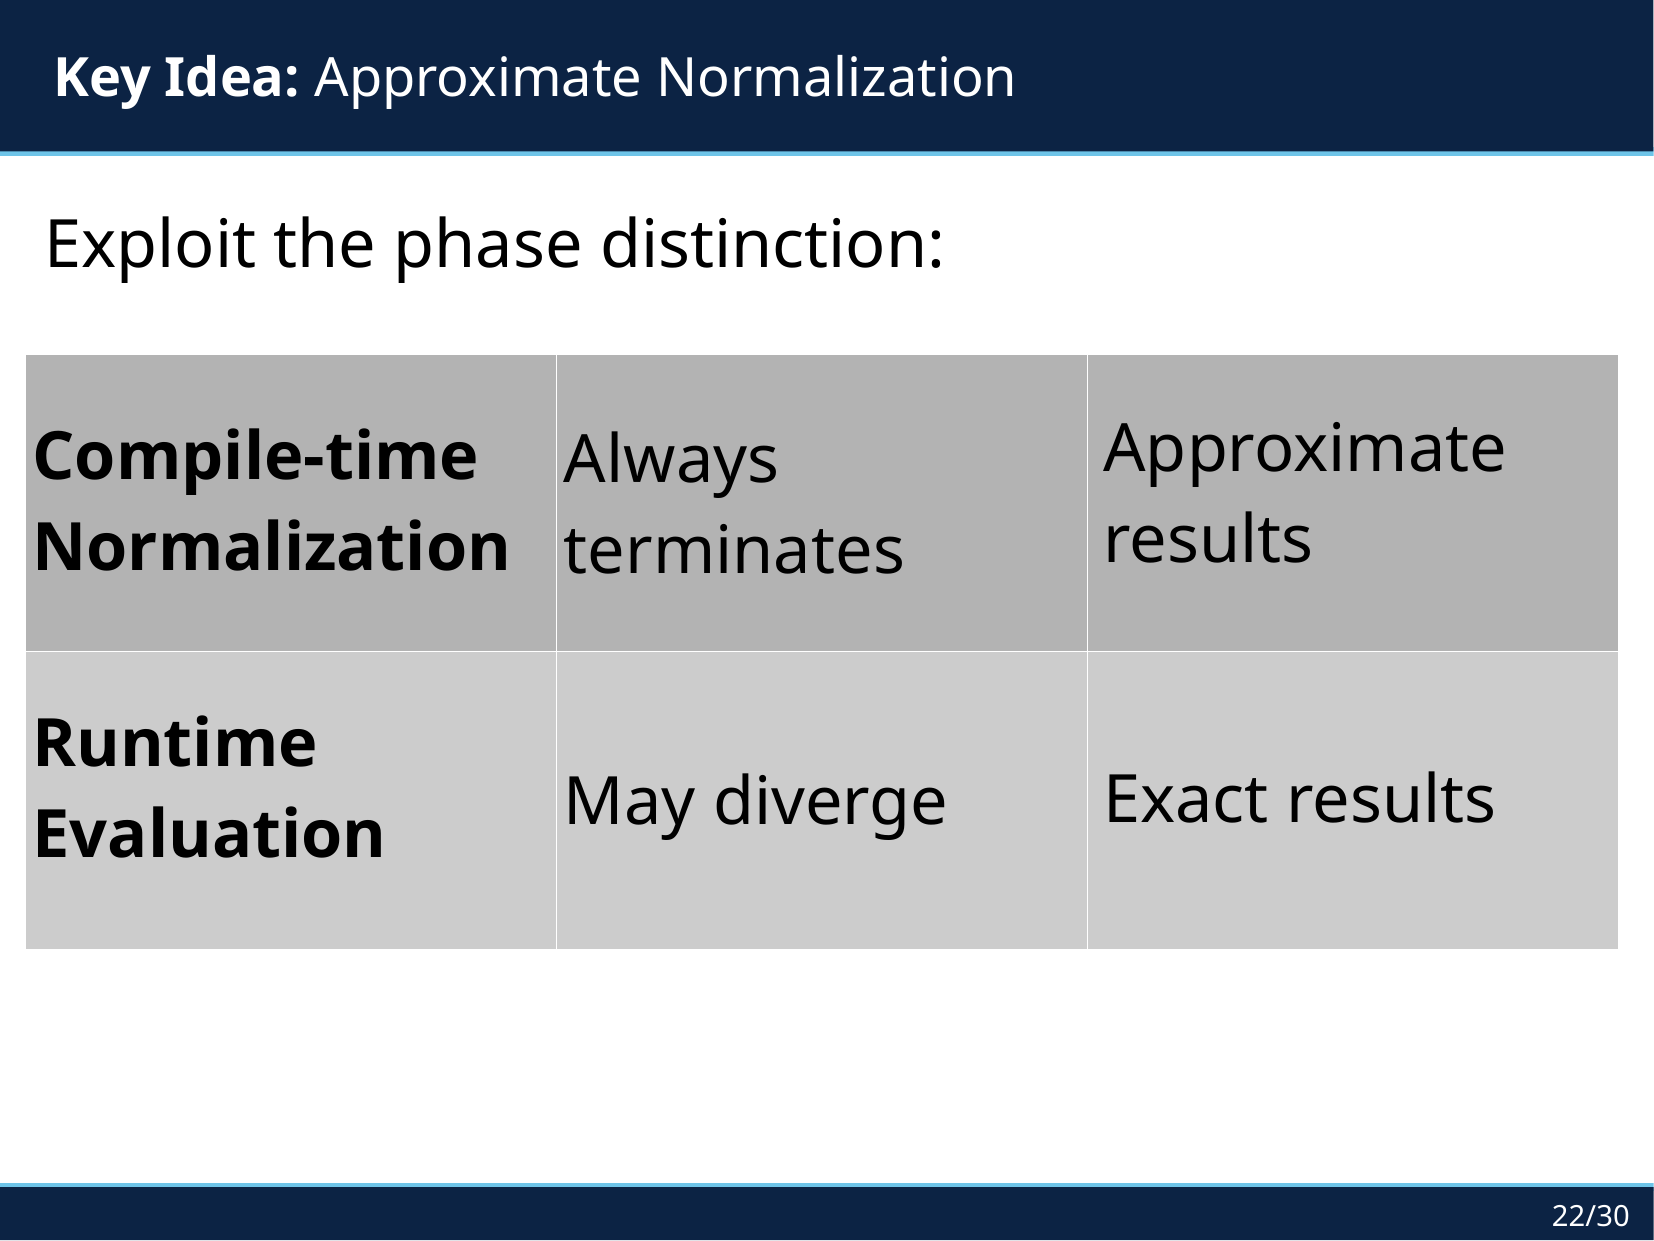

# Key Idea: Approximate Normalization
Exploit the phase distinction:
| | | |
| --- | --- | --- |
| | | |
Approximate results
Compile-time Normalization
Always terminates
Runtime Evaluation
Exact results
May diverge
22